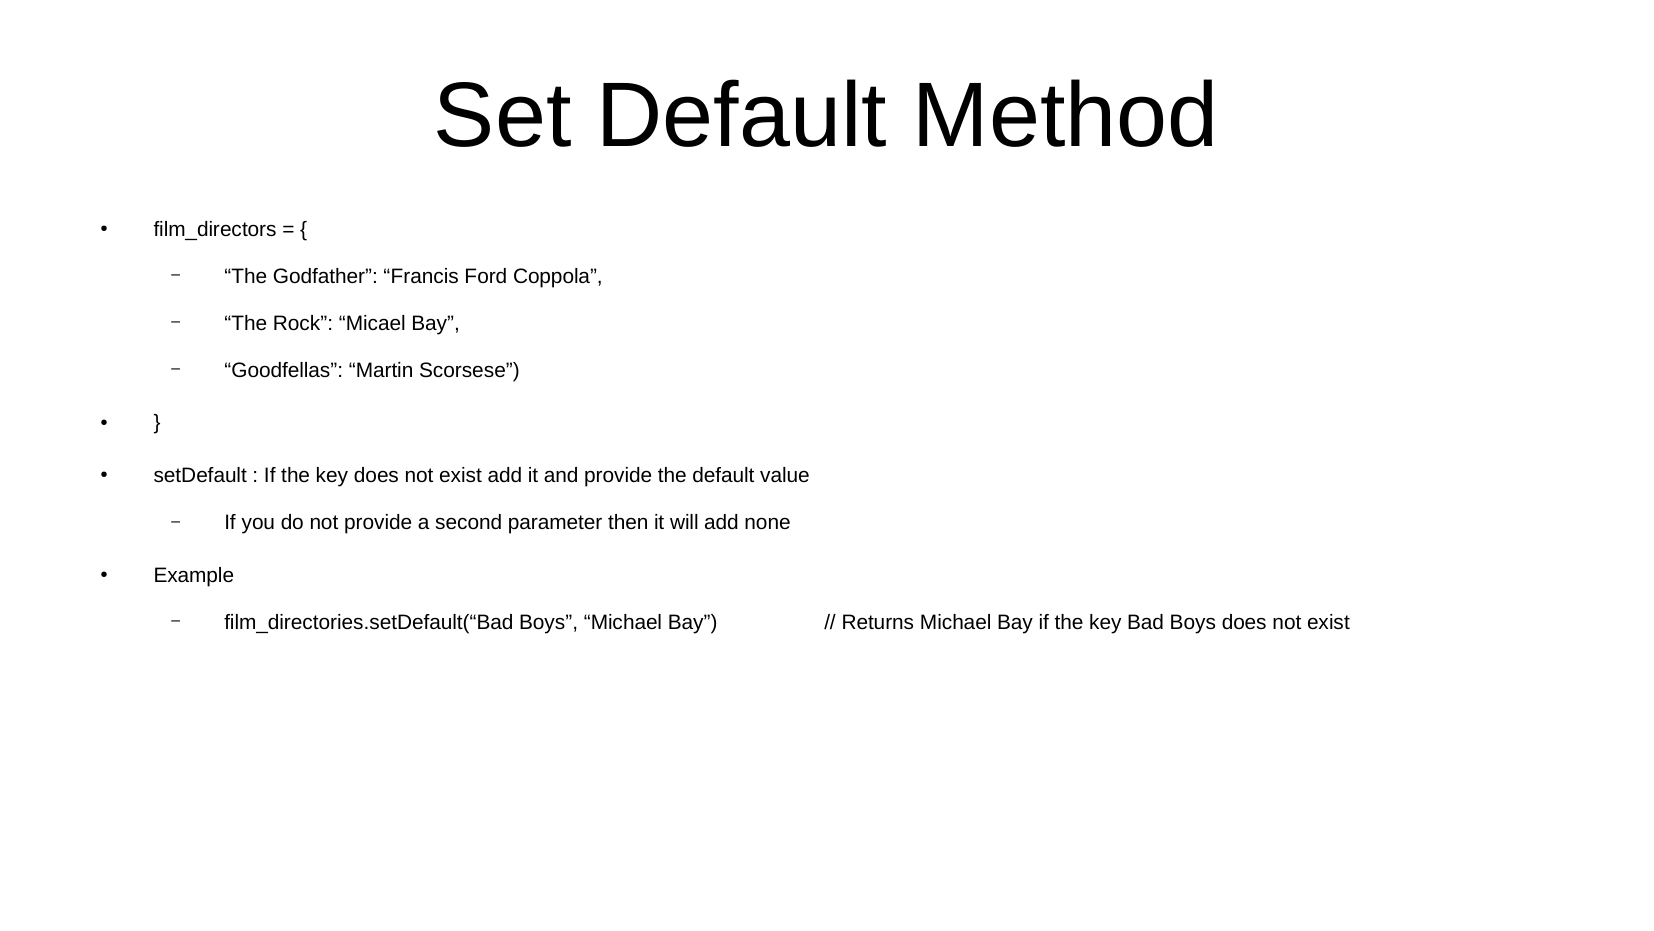

# Set Default Method
film_directors = {
“The Godfather”: “Francis Ford Coppola”,
“The Rock”: “Micael Bay”,
“Goodfellas”: “Martin Scorsese”)
}
setDefault : If the key does not exist add it and provide the default value
If you do not provide a second parameter then it will add none
Example
film_directories.setDefault(“Bad Boys”, “Michael Bay”)		// Returns Michael Bay if the key Bad Boys does not exist